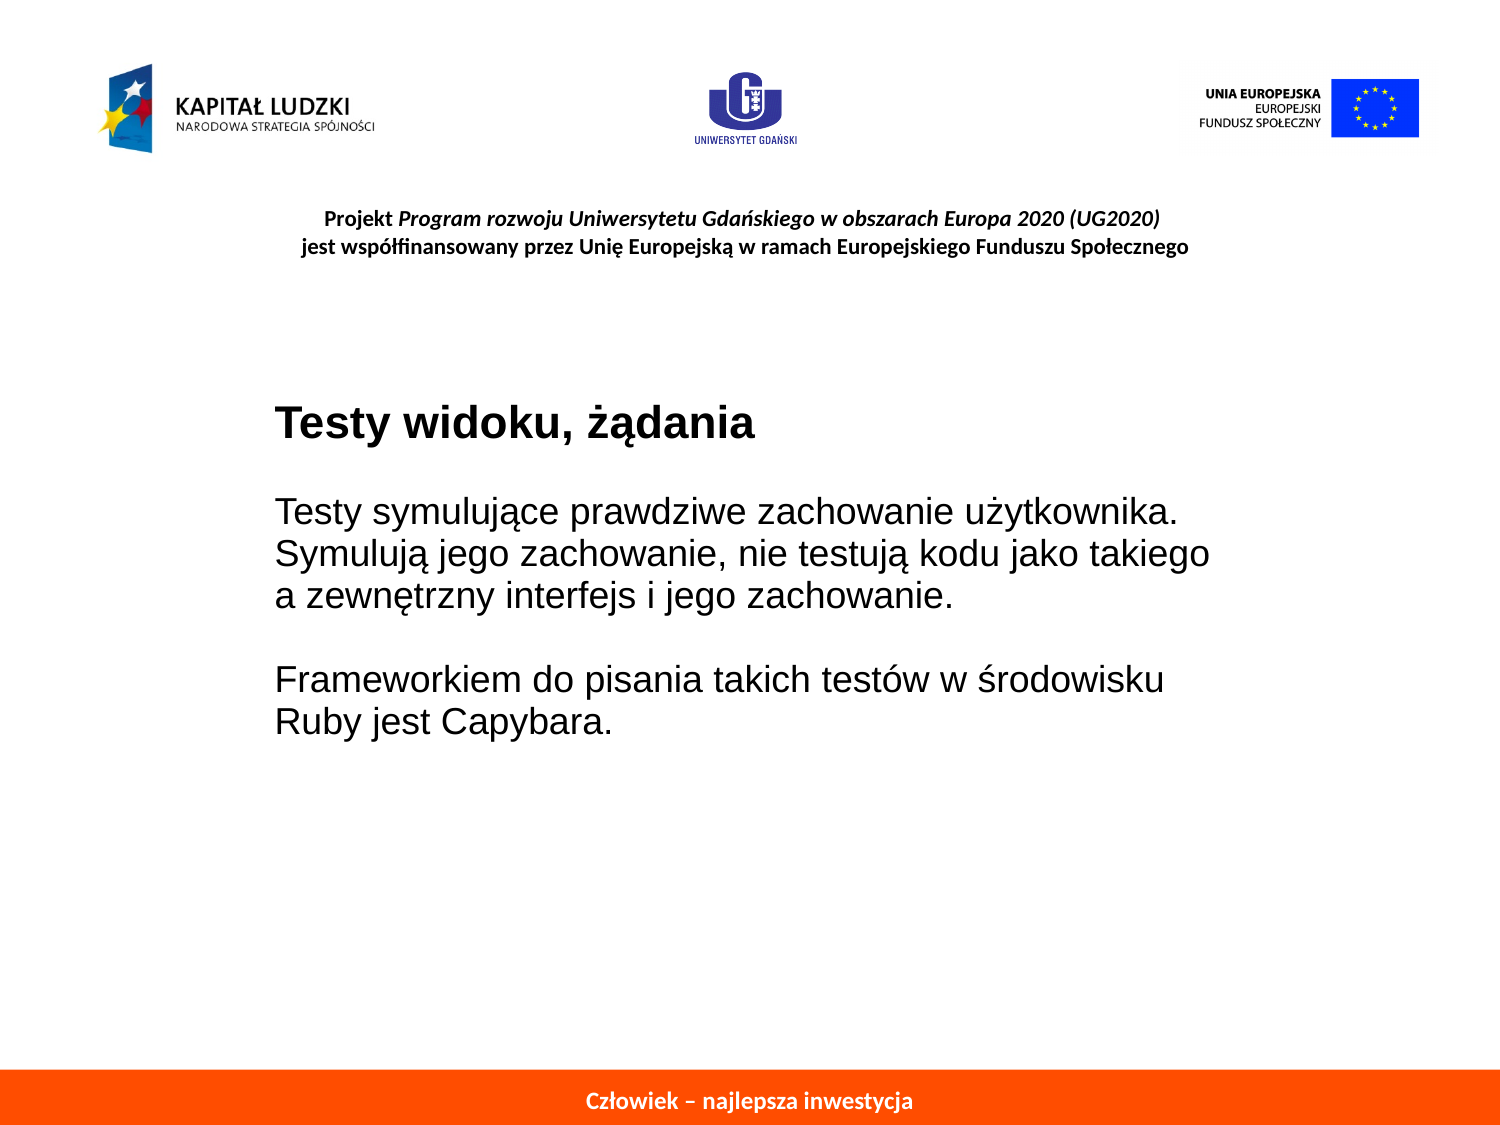

Projekt Program rozwoju Uniwersytetu Gdańskiego w obszarach Europa 2020 (UG2020)
jest współfinansowany przez Unię Europejską w ramach Europejskiego Funduszu Społecznego
Testy widoku, żądania
Testy symulujące prawdziwe zachowanie użytkownika.
Symulują jego zachowanie, nie testują kodu jako takiego
a zewnętrzny interfejs i jego zachowanie.
Frameworkiem do pisania takich testów w środowisku
Ruby jest Capybara.
Człowiek – najlepsza inwestycja